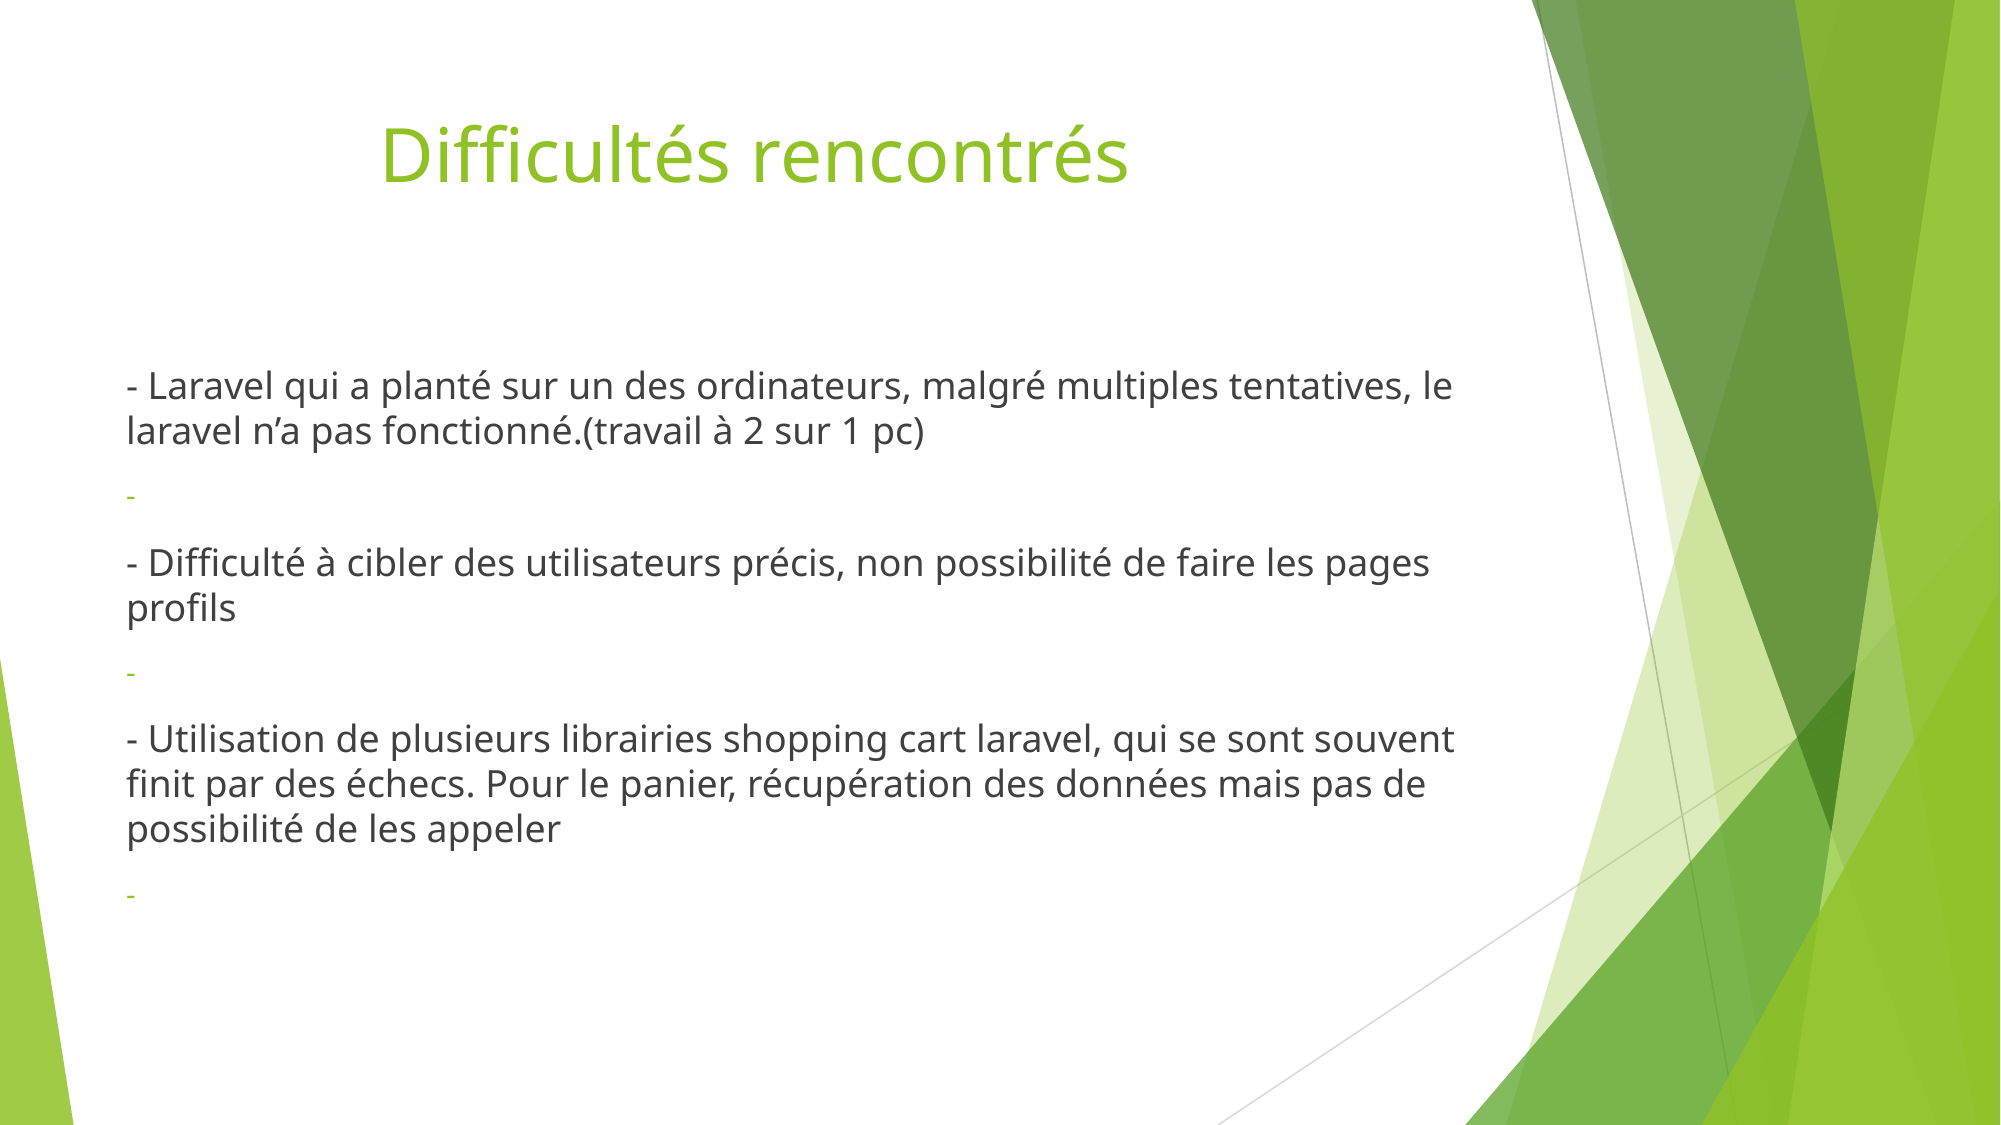

# Difficultés rencontrés
- Laravel qui a planté sur un des ordinateurs, malgré multiples tentatives, le laravel n’a pas fonctionné.(travail à 2 sur 1 pc)
- Difficulté à cibler des utilisateurs précis, non possibilité de faire les pages profils
- Utilisation de plusieurs librairies shopping cart laravel, qui se sont souvent finit par des échecs. Pour le panier, récupération des données mais pas de possibilité de les appeler